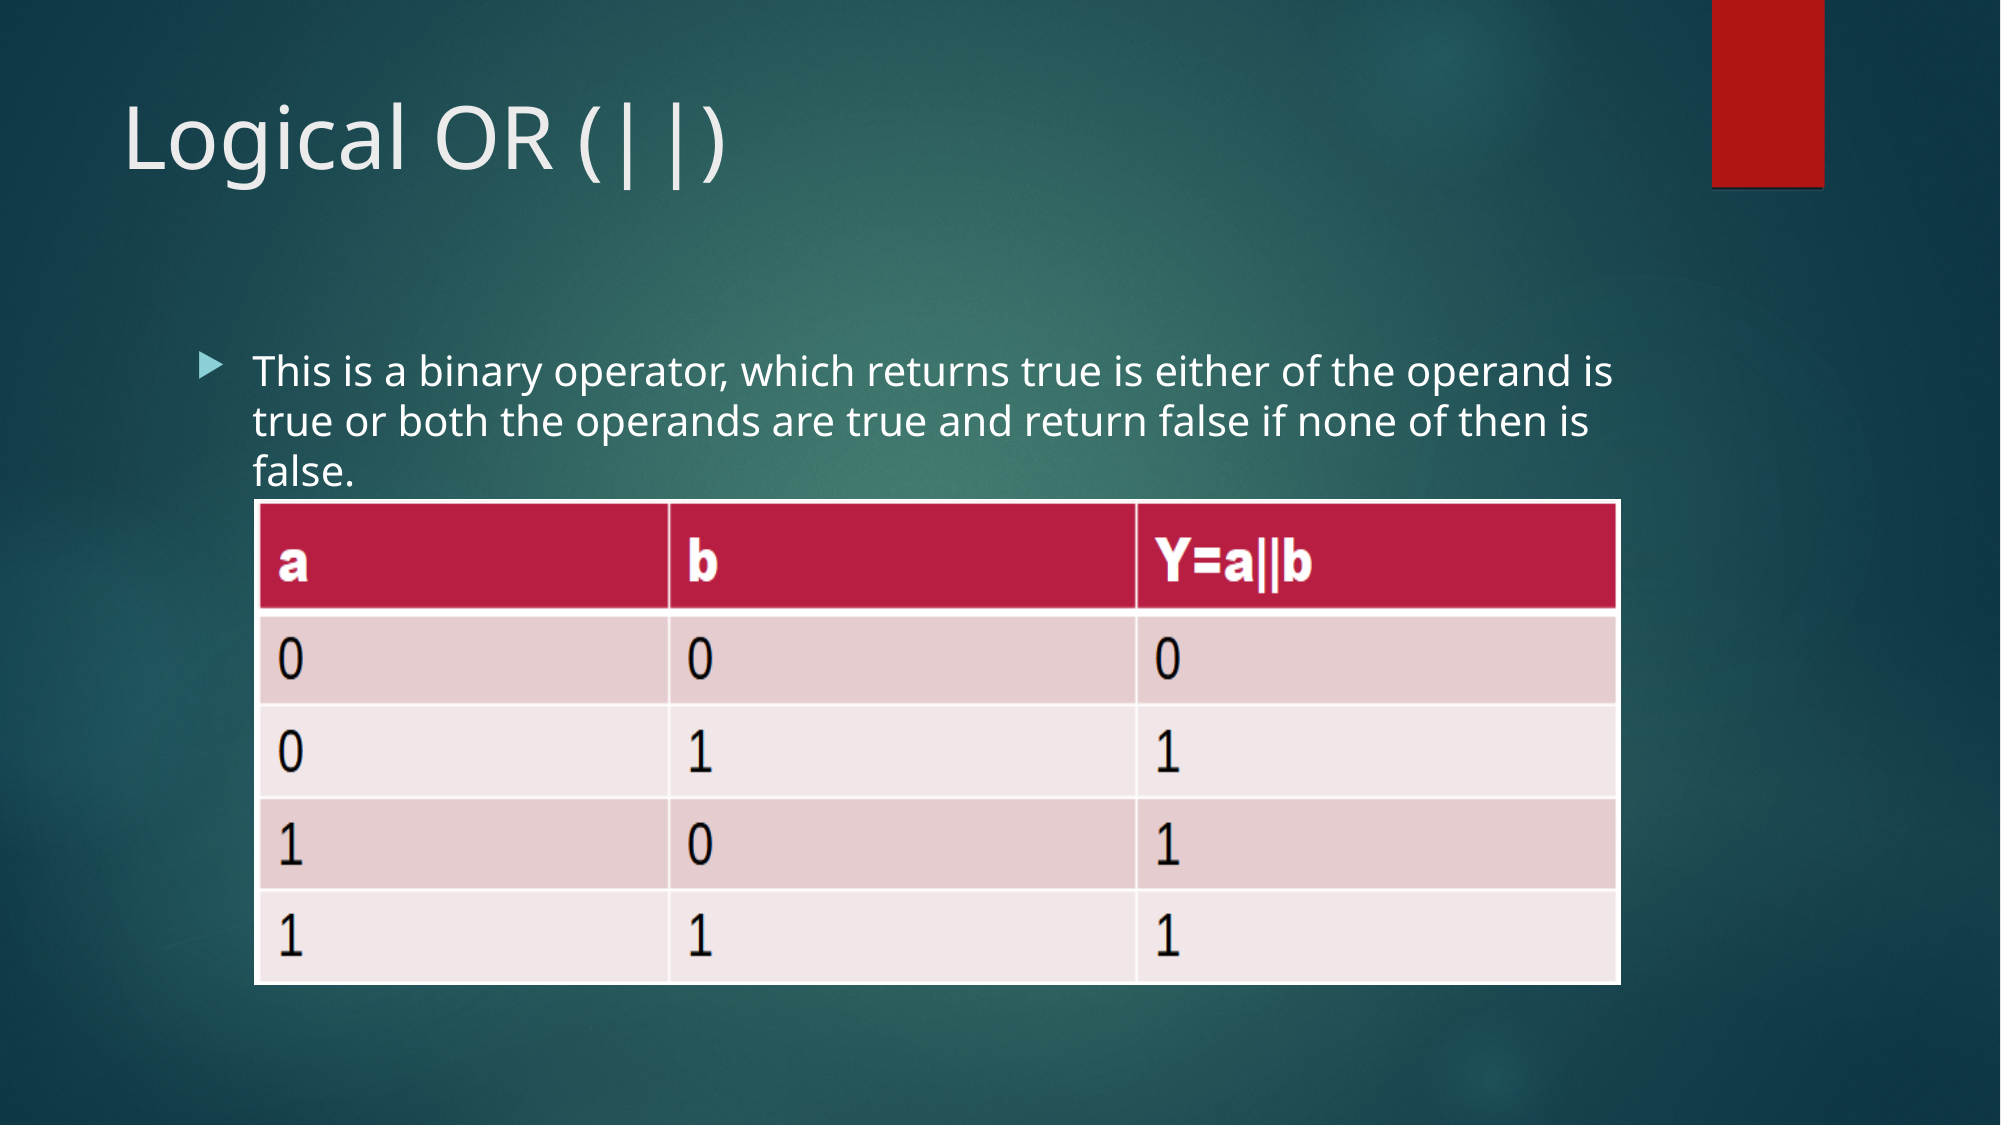

# Logical OR (||)
This is a binary operator, which returns true is either of the operand is true or both the operands are true and return false if none of then is false.